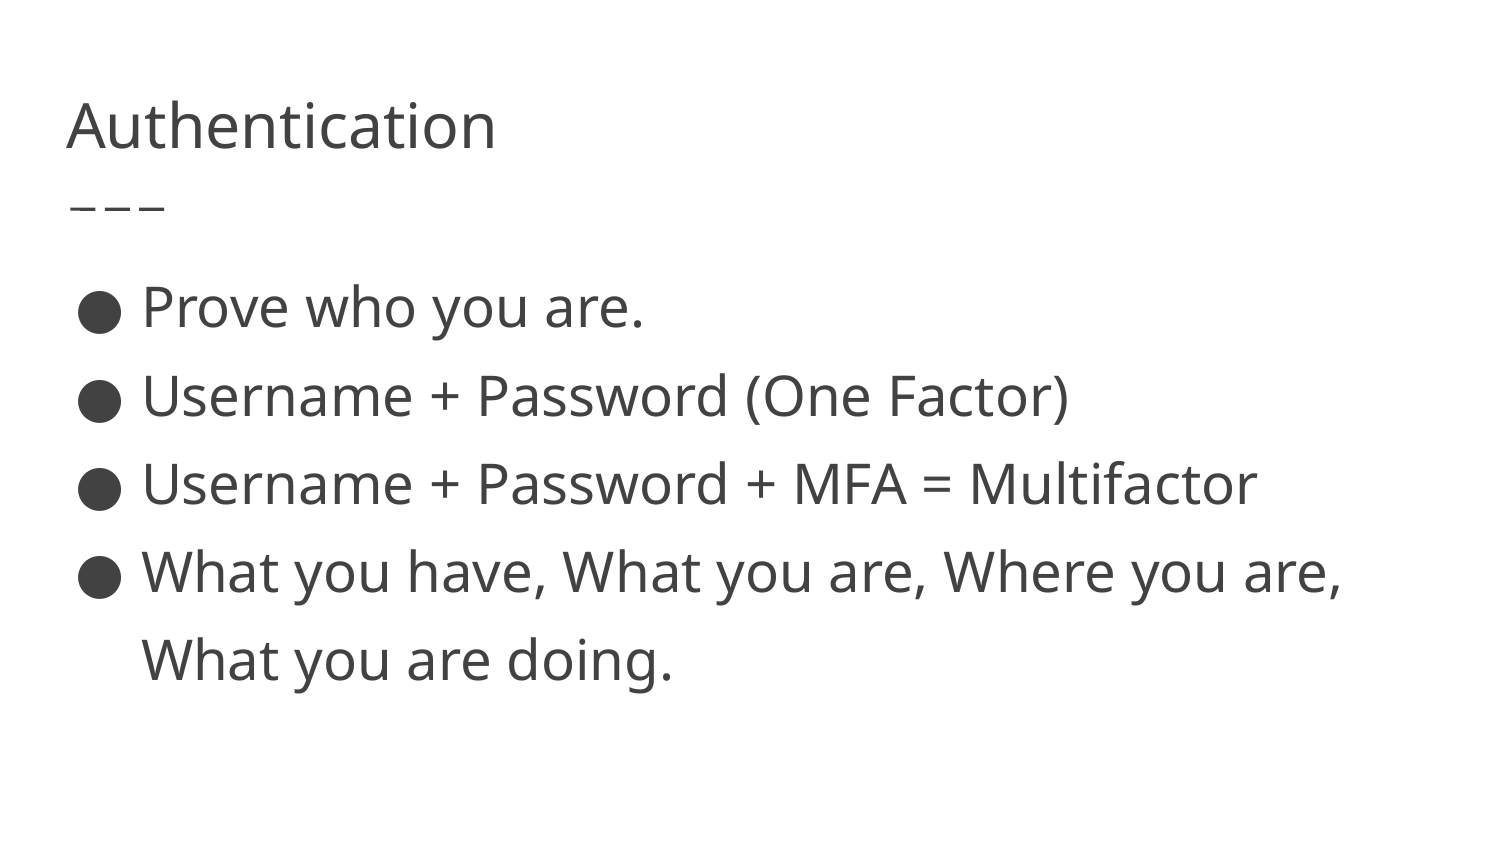

# Authentication
Prove who you are.
Username + Password (One Factor)
Username + Password + MFA = Multifactor
What you have, What you are, Where you are, What you are doing.